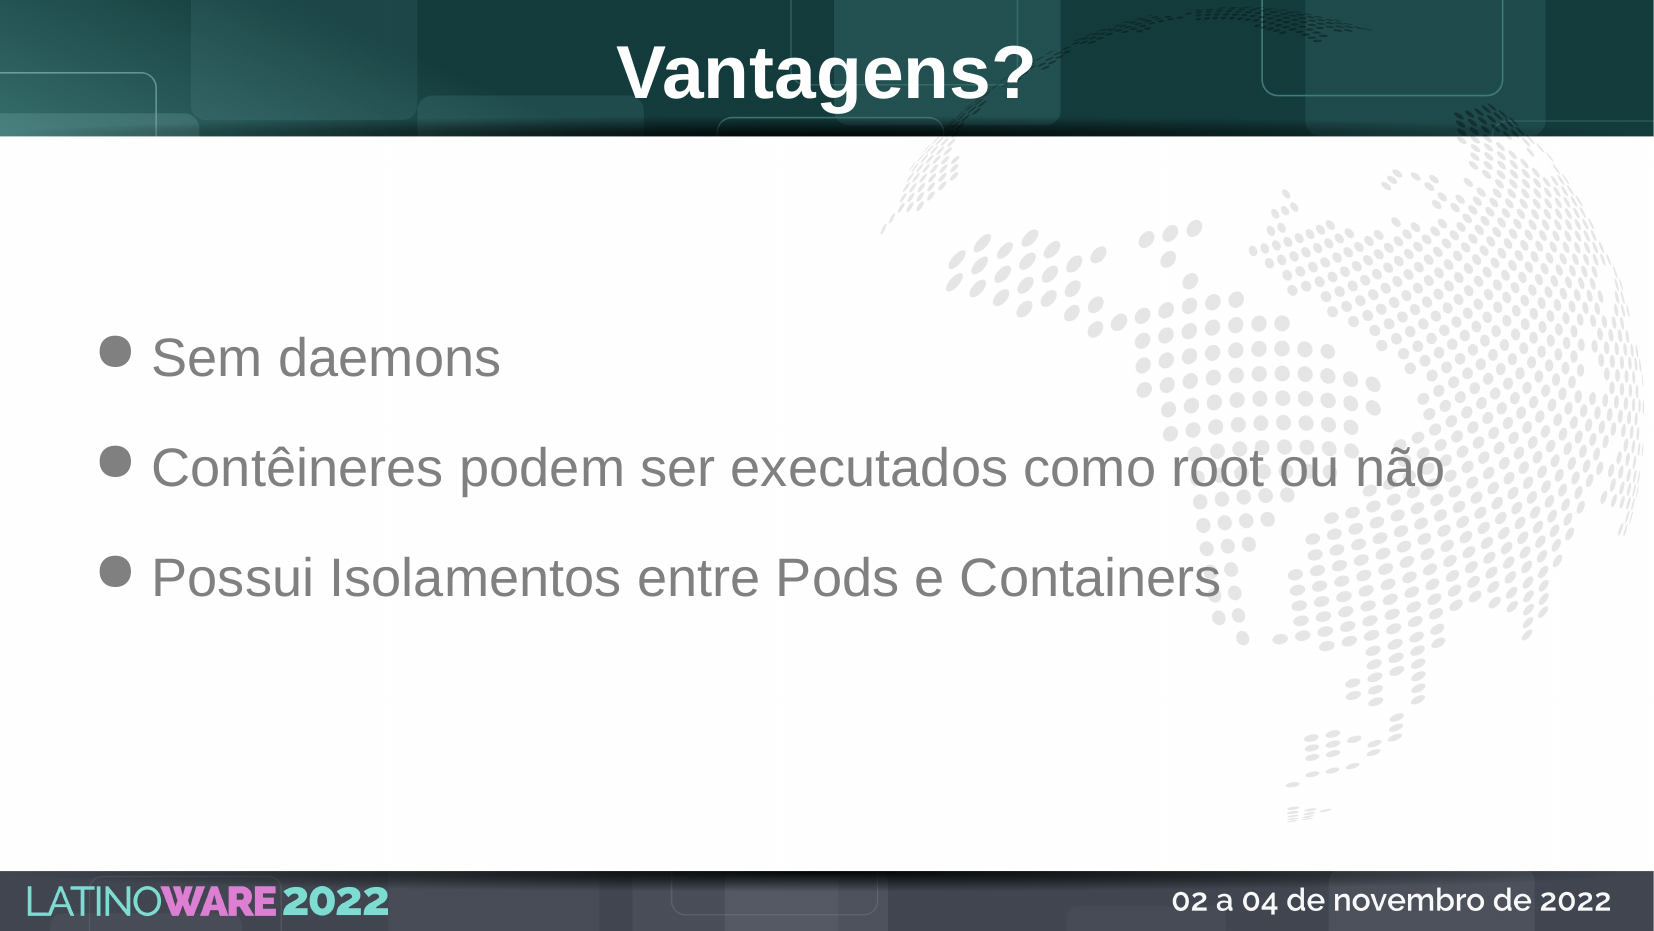

Vantagens?
 Sem daemons
 Contêineres podem ser executados como root ou não
 Possui Isolamentos entre Pods e Containers